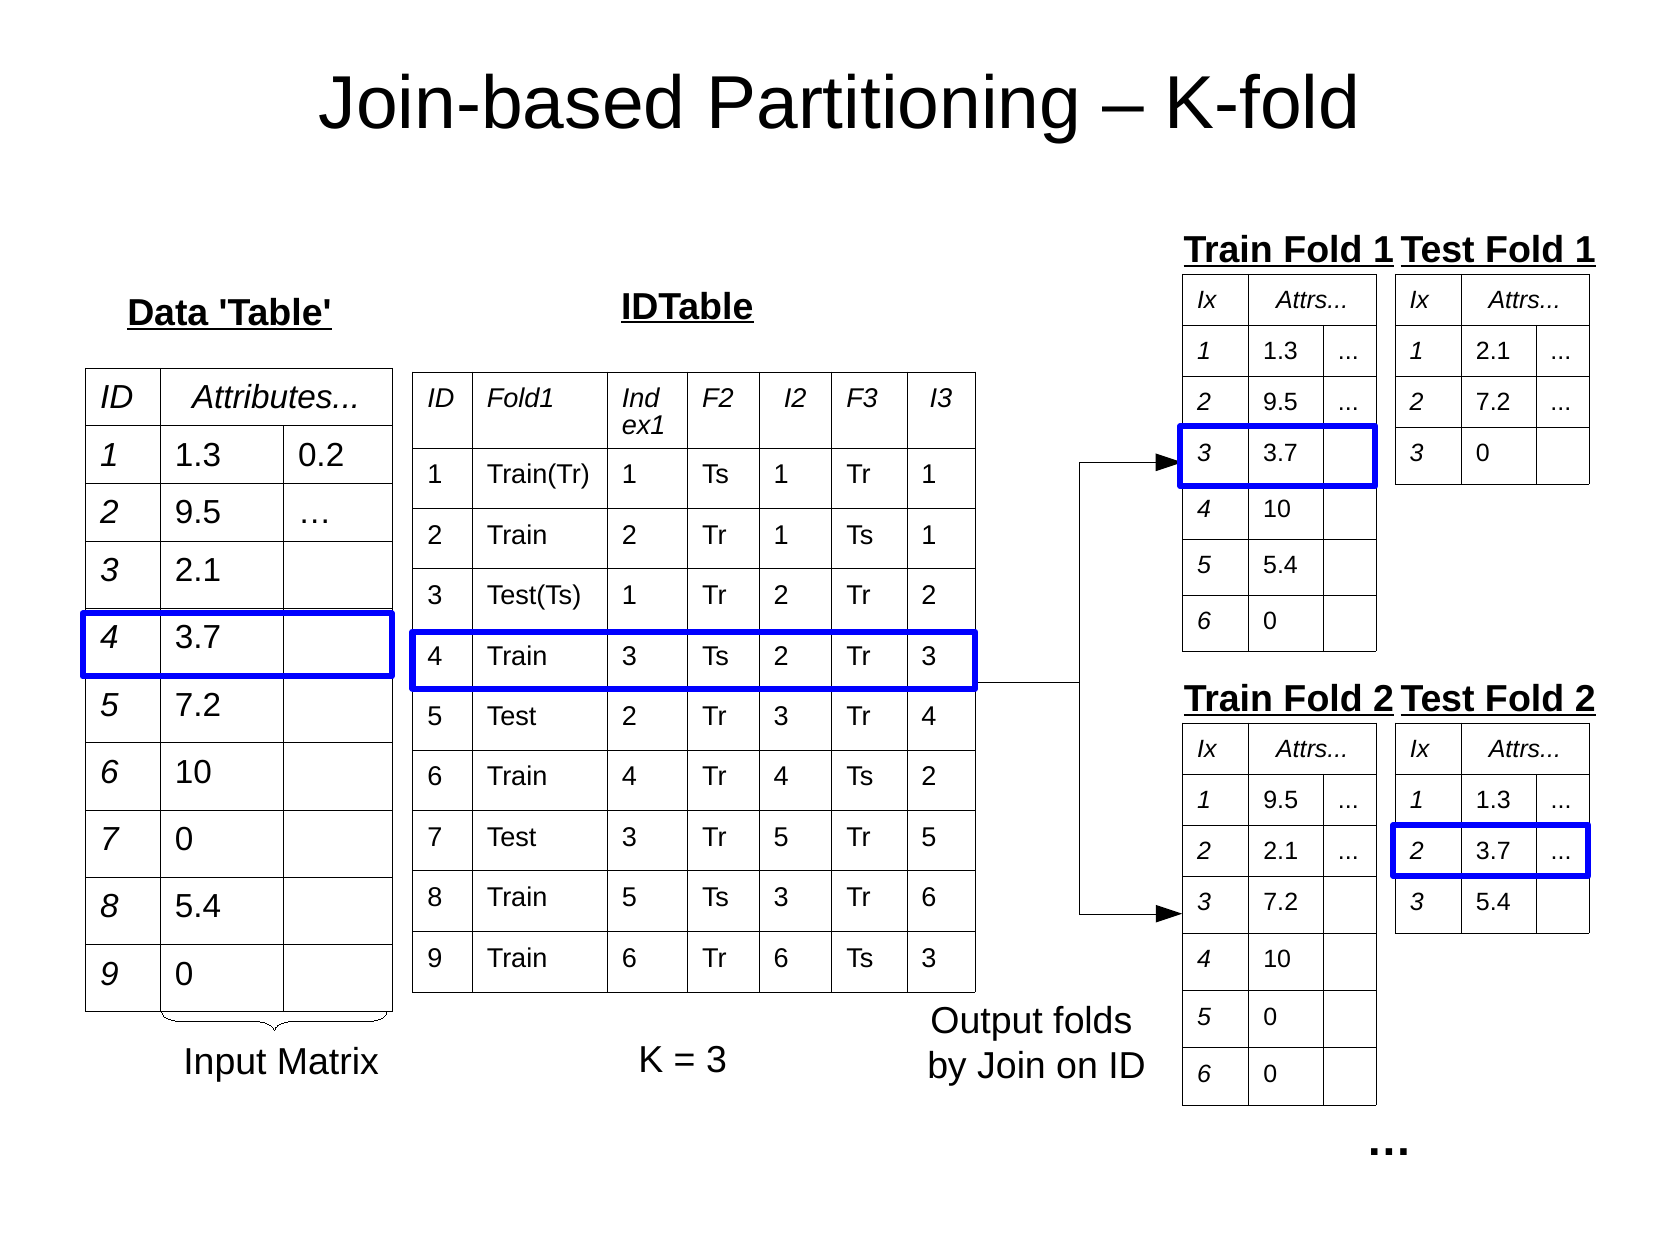

# Join-based Partitioning – K-fold
Test Fold 1
Train Fold 1
| Ix | Attrs... | |
| --- | --- | --- |
| 1 | 1.3 | ... |
| 2 | 9.5 | ... |
| 3 | 3.7 | |
| 4 | 10 | |
| 5 | 5.4 | |
| 6 | 0 | |
| Ix | Attrs... | |
| --- | --- | --- |
| 1 | 2.1 | ... |
| 2 | 7.2 | ... |
| 3 | 0 | |
IDTable
Move to backup
Data 'Table'
| ID | Attributes... | |
| --- | --- | --- |
| 1 | 1.3 | 0.2 |
| 2 | 9.5 | … |
| 3 | 2.1 | |
| 4 | 3.7 | |
| 5 | 7.2 | |
| 6 | 10 | |
| 7 | 0 | |
| 8 | 5.4 | |
| 9 | 0 | |
| ID | Fold1 | Index1 | F2 | I2 | F3 | I3 |
| --- | --- | --- | --- | --- | --- | --- |
| 1 | Train(Tr) | 1 | Ts | 1 | Tr | 1 |
| 2 | Train | 2 | Tr | 1 | Ts | 1 |
| 3 | Test(Ts) | 1 | Tr | 2 | Tr | 2 |
| 4 | Train | 3 | Ts | 2 | Tr | 3 |
| 5 | Test | 2 | Tr | 3 | Tr | 4 |
| 6 | Train | 4 | Tr | 4 | Ts | 2 |
| 7 | Test | 3 | Tr | 5 | Tr | 5 |
| 8 | Train | 5 | Ts | 3 | Tr | 6 |
| 9 | Train | 6 | Tr | 6 | Ts | 3 |
Test Fold 2
Train Fold 2
| Ix | Attrs... | |
| --- | --- | --- |
| 1 | 9.5 | ... |
| 2 | 2.1 | ... |
| 3 | 7.2 | |
| 4 | 10 | |
| 5 | 0 | |
| 6 | 0 | |
| Ix | Attrs... | |
| --- | --- | --- |
| 1 | 1.3 | ... |
| 2 | 3.7 | ... |
| 3 | 5.4 | |
Output folds
by Join on ID
K = 3
Input Matrix
…